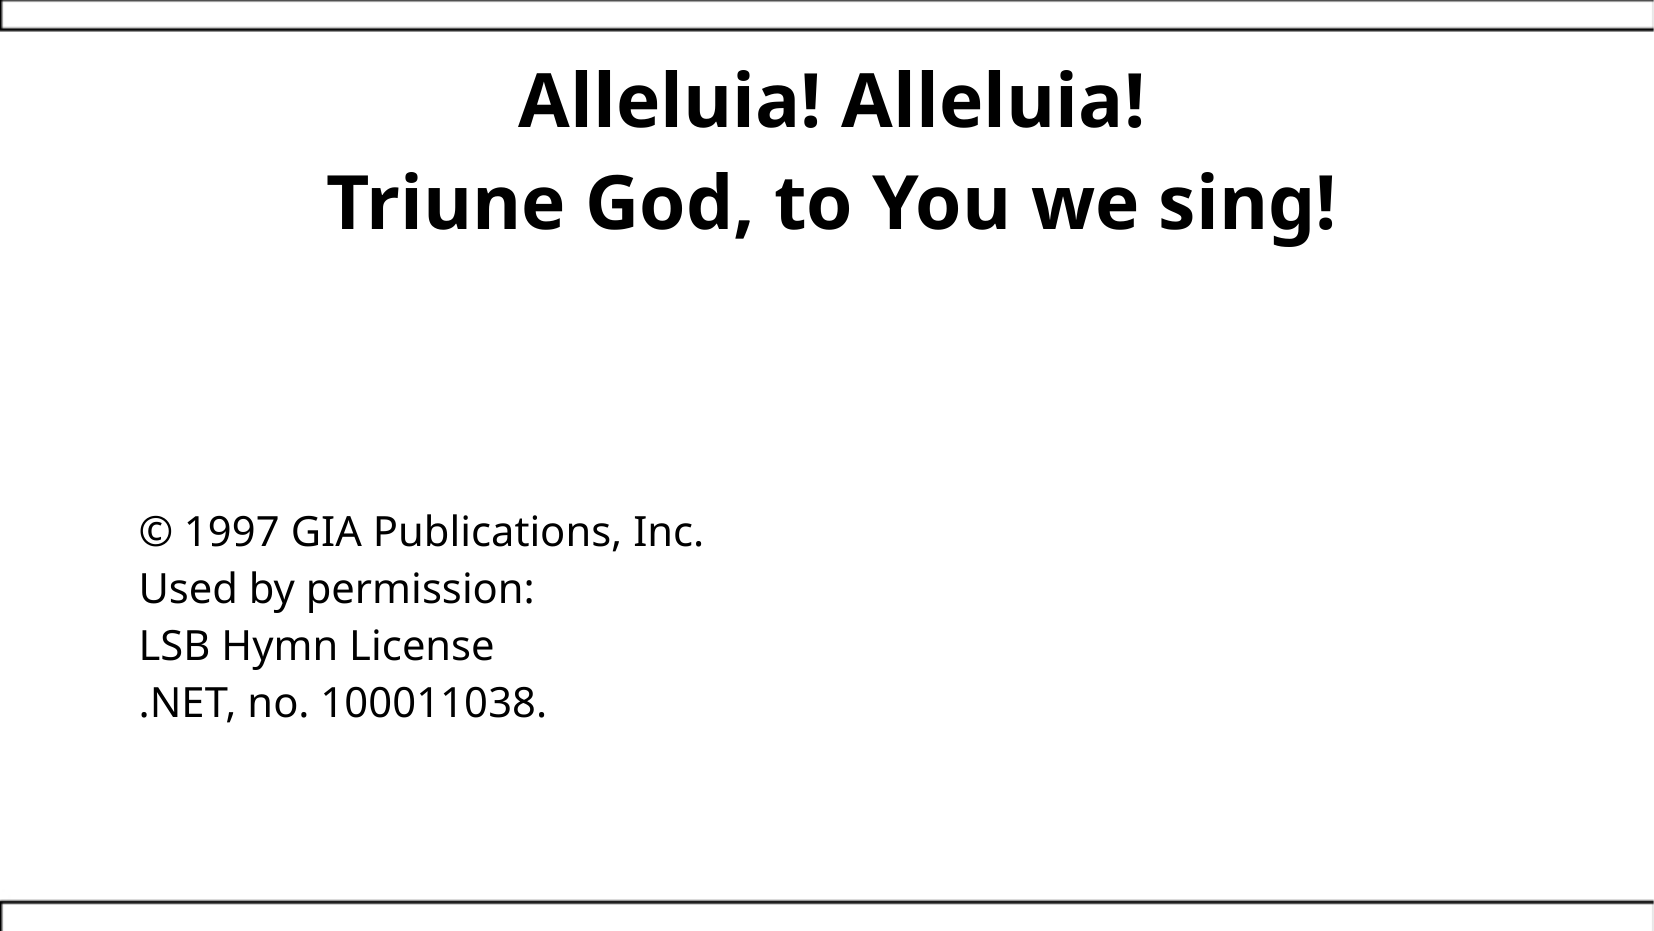

Alleluia! Alleluia!
Triune God, to You we sing!
© 1997 GIA Publications, Inc.
Used by permission:
LSB Hymn License
.NET, no. 100011038.